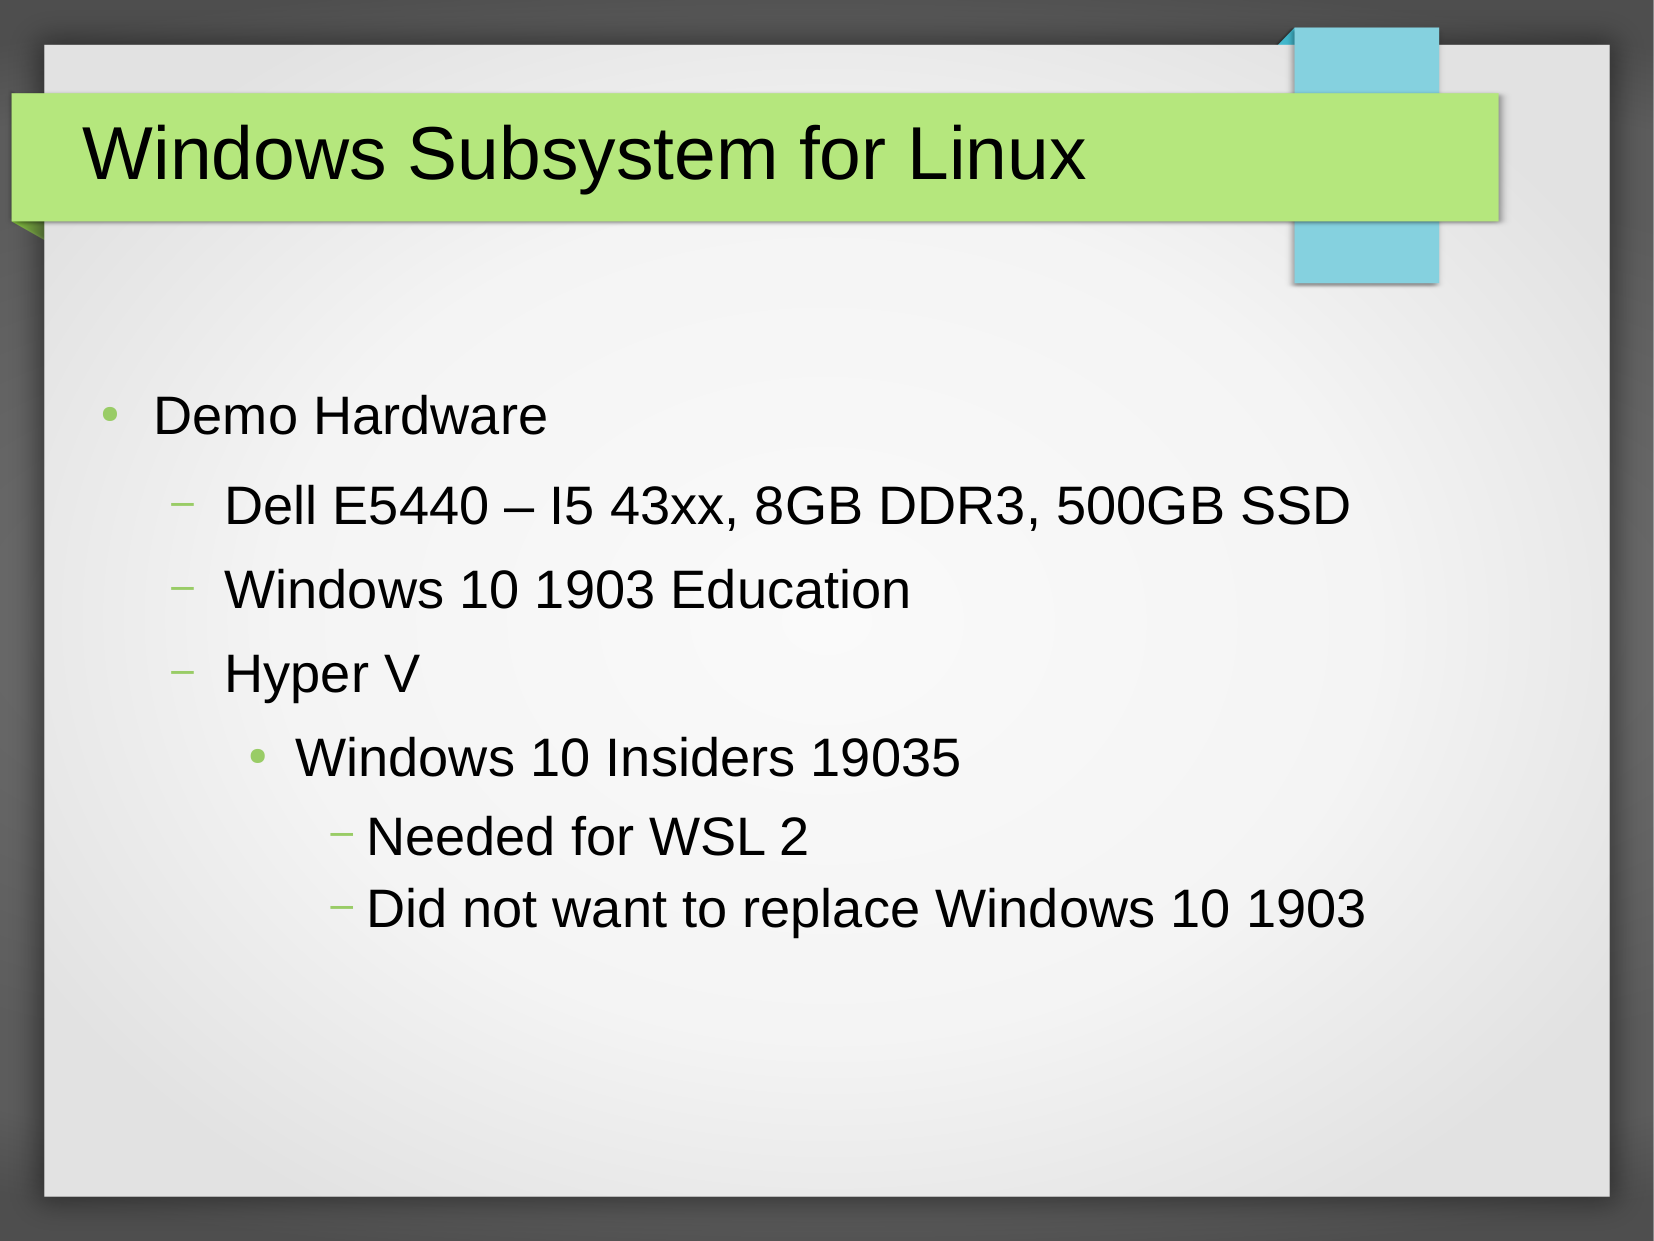

# Windows Subsystem for Linux
Demo Hardware
Dell E5440 – I5 43xx, 8GB DDR3, 500GB SSD
Windows 10 1903 Education
Hyper V
Windows 10 Insiders 19035
Needed for WSL 2
Did not want to replace Windows 10 1903